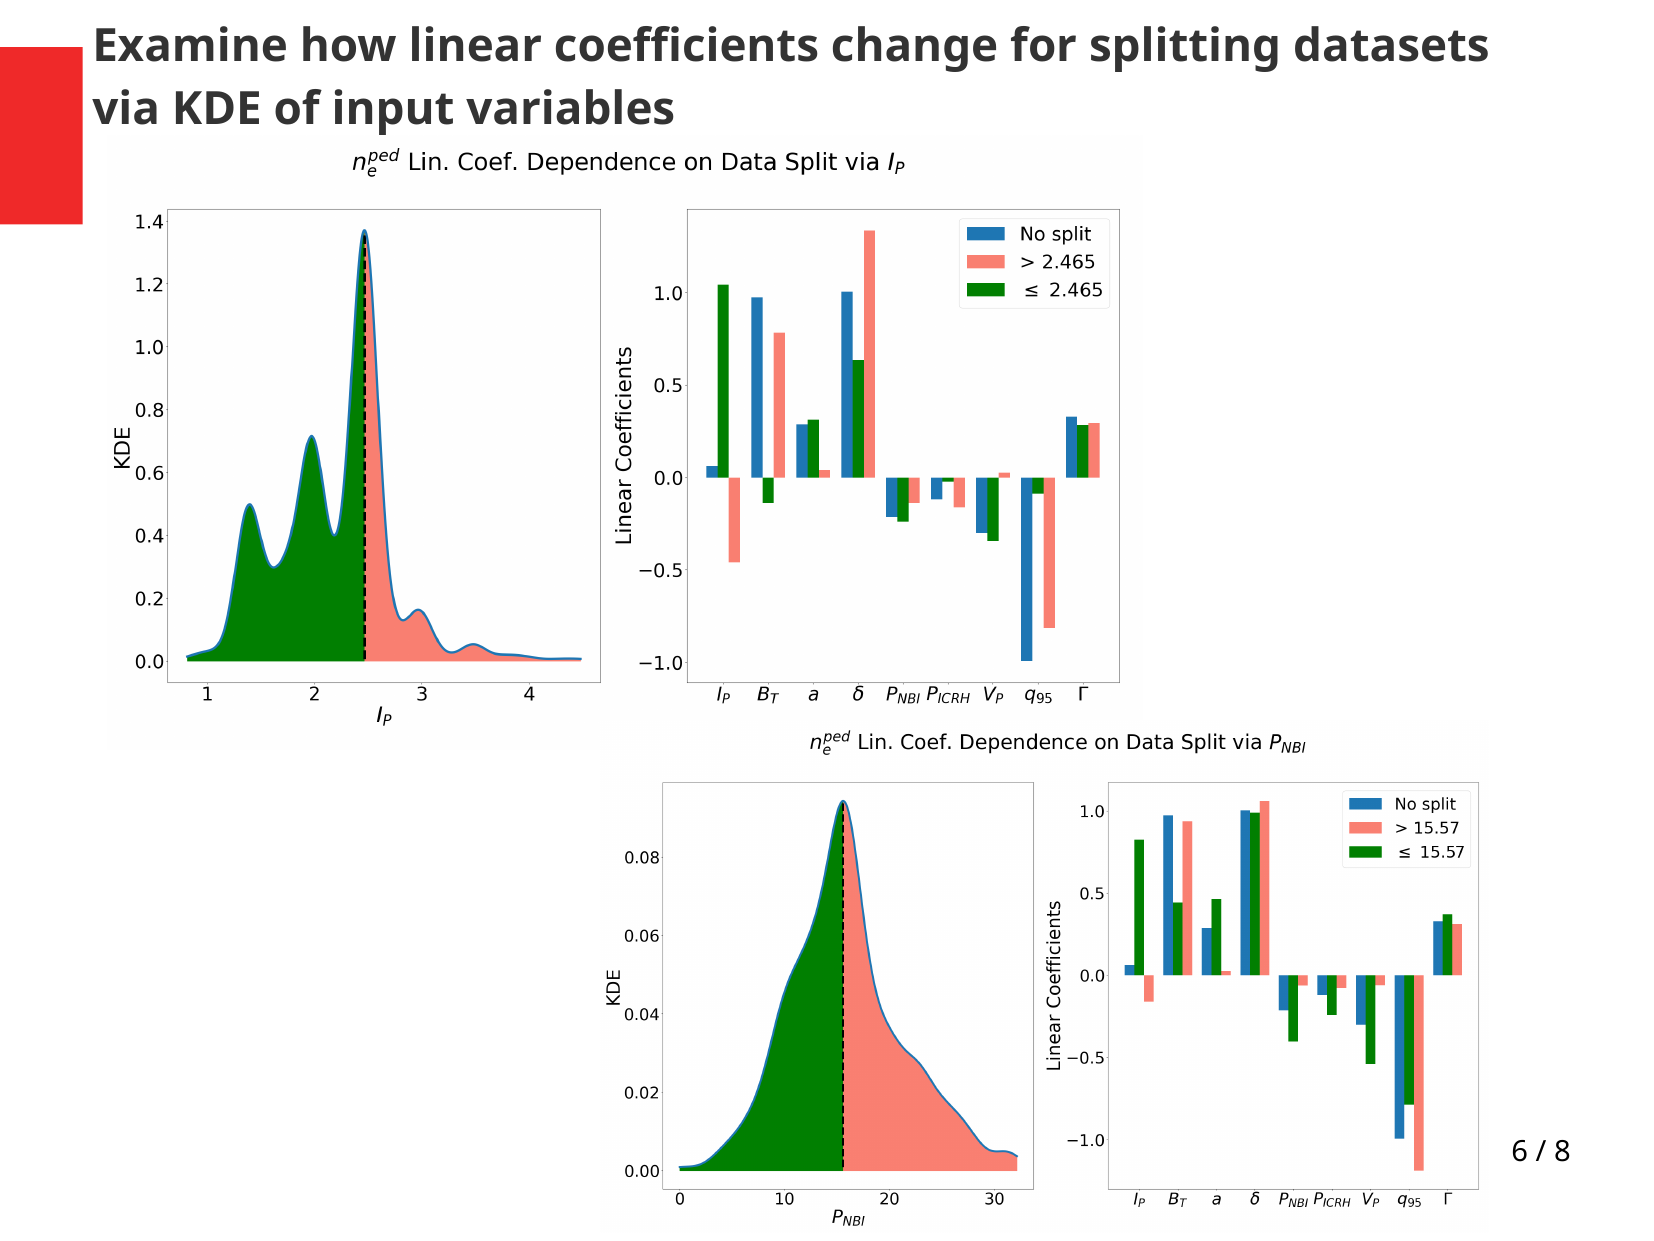

# Examine how linear coefficients change for splitting datasets via KDE of input variables
6